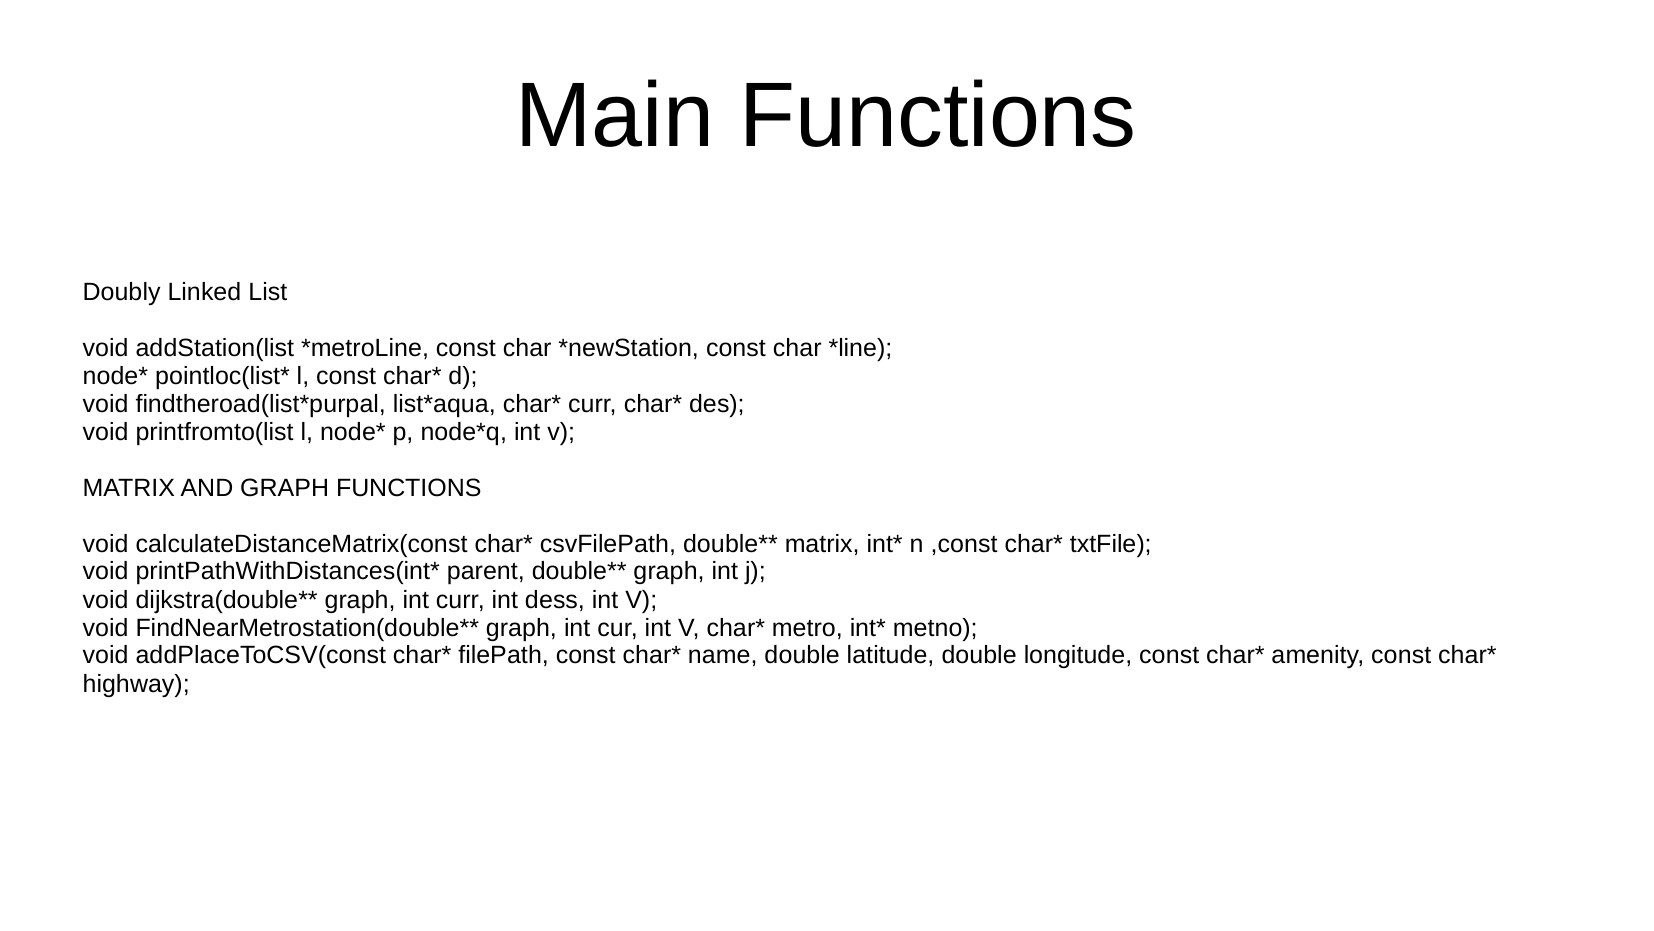

# Main Functions
Doubly Linked List
void addStation(list *metroLine, const char *newStation, const char *line);
node* pointloc(list* l, const char* d);
void findtheroad(list*purpal, list*aqua, char* curr, char* des);
void printfromto(list l, node* p, node*q, int v);
MATRIX AND GRAPH FUNCTIONS
void calculateDistanceMatrix(const char* csvFilePath, double** matrix, int* n ,const char* txtFile);
void printPathWithDistances(int* parent, double** graph, int j);
void dijkstra(double** graph, int curr, int dess, int V);
void FindNearMetrostation(double** graph, int cur, int V, char* metro, int* metno);
void addPlaceToCSV(const char* filePath, const char* name, double latitude, double longitude, const char* amenity, const char* highway);